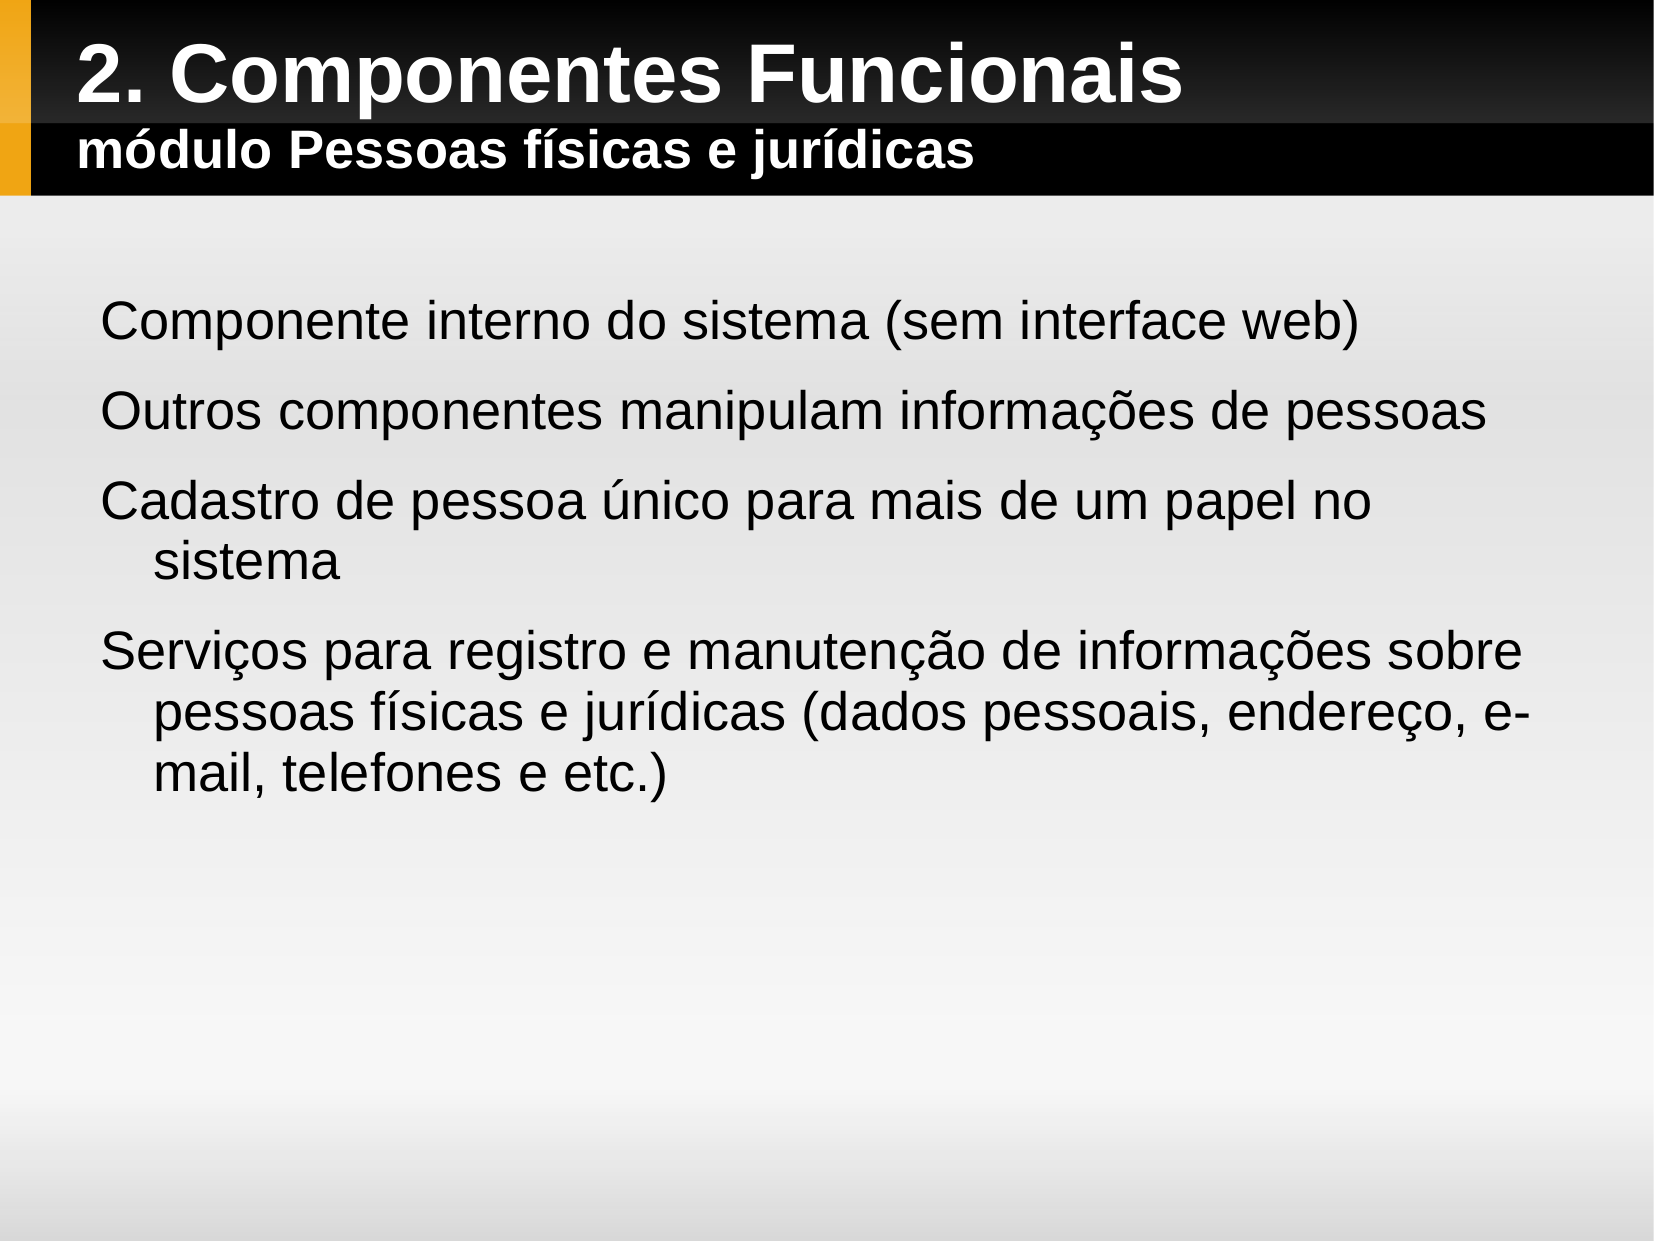

2. Componentes Funcionais
módulo Pessoas físicas e jurídicas
# Componente interno do sistema (sem interface web)
Outros componentes manipulam informações de pessoas
Cadastro de pessoa único para mais de um papel no sistema
Serviços para registro e manutenção de informações sobre pessoas físicas e jurídicas (dados pessoais, endereço, e-mail, telefones e etc.)